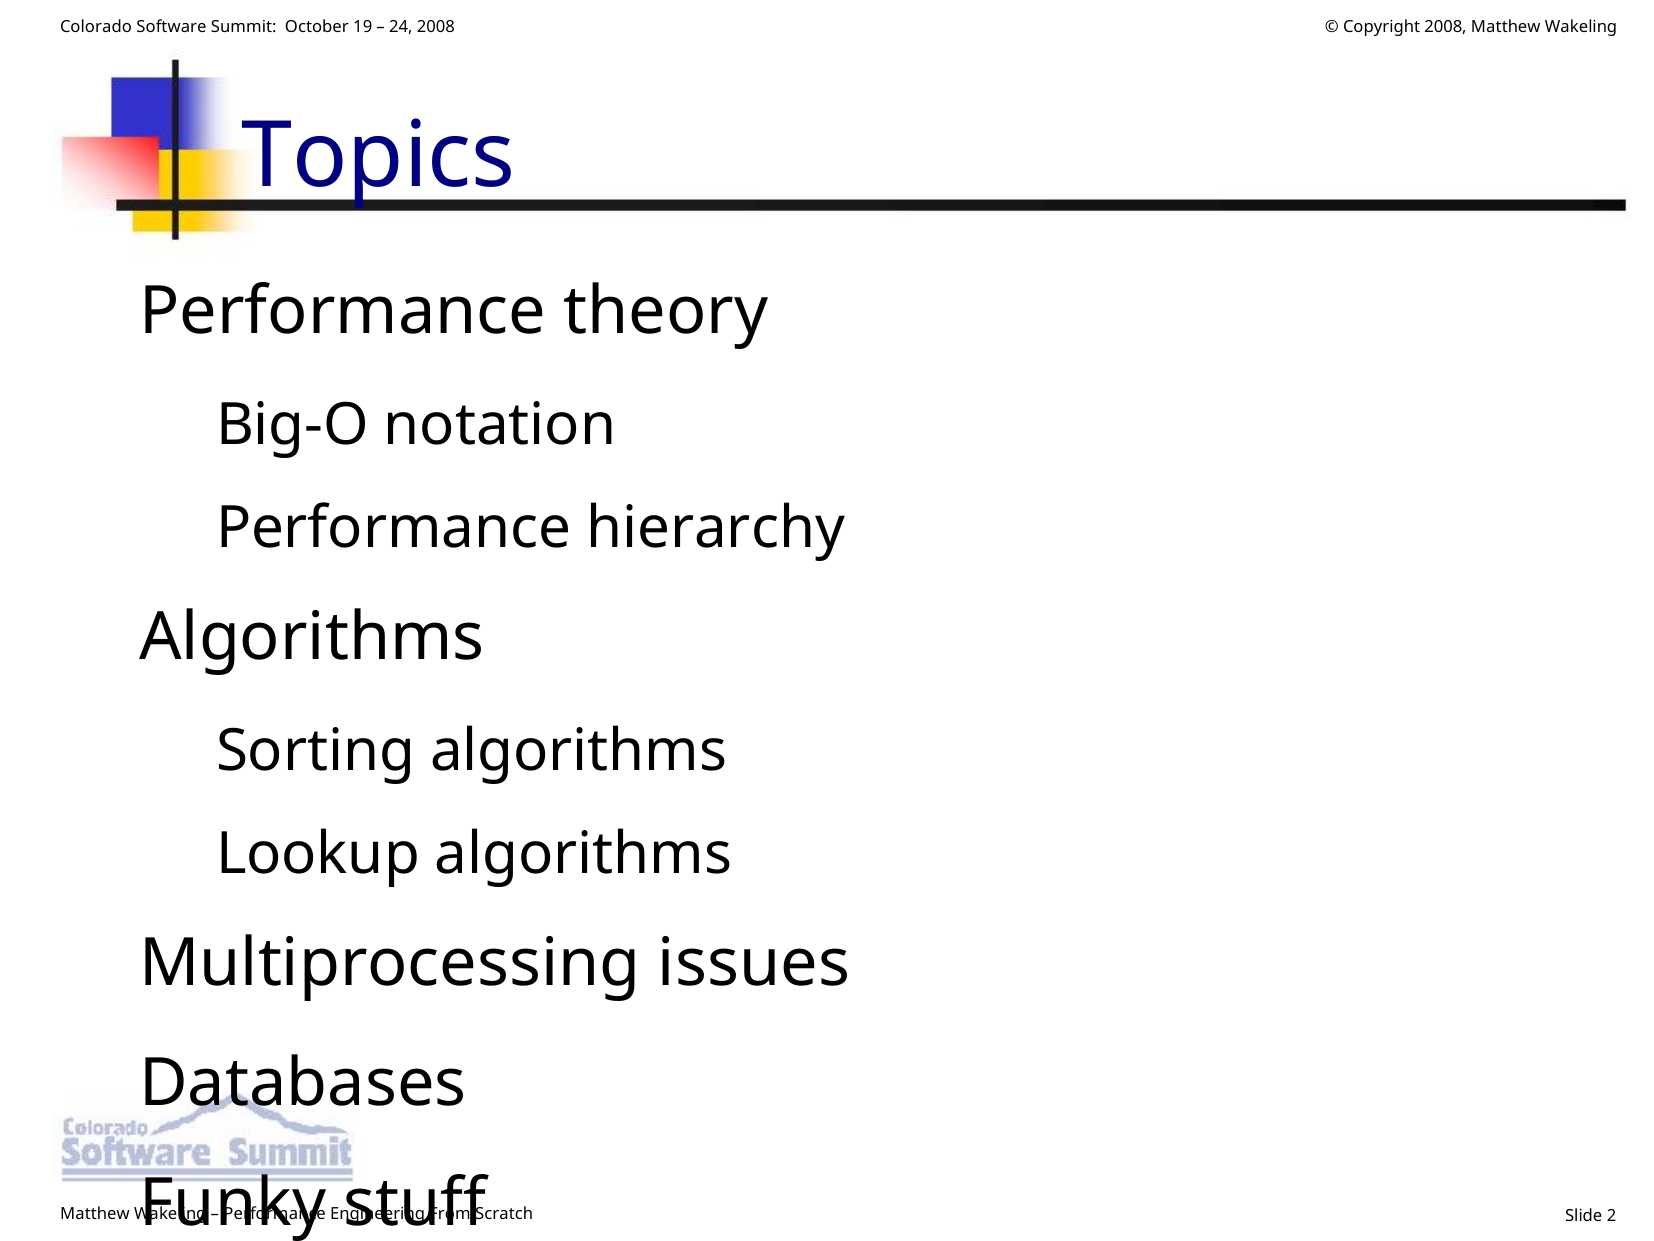

# Topics
Performance theory
Big-O notation
Performance hierarchy
Algorithms
Sorting algorithms
Lookup algorithms
Multiprocessing issues
Databases
Funky stuff